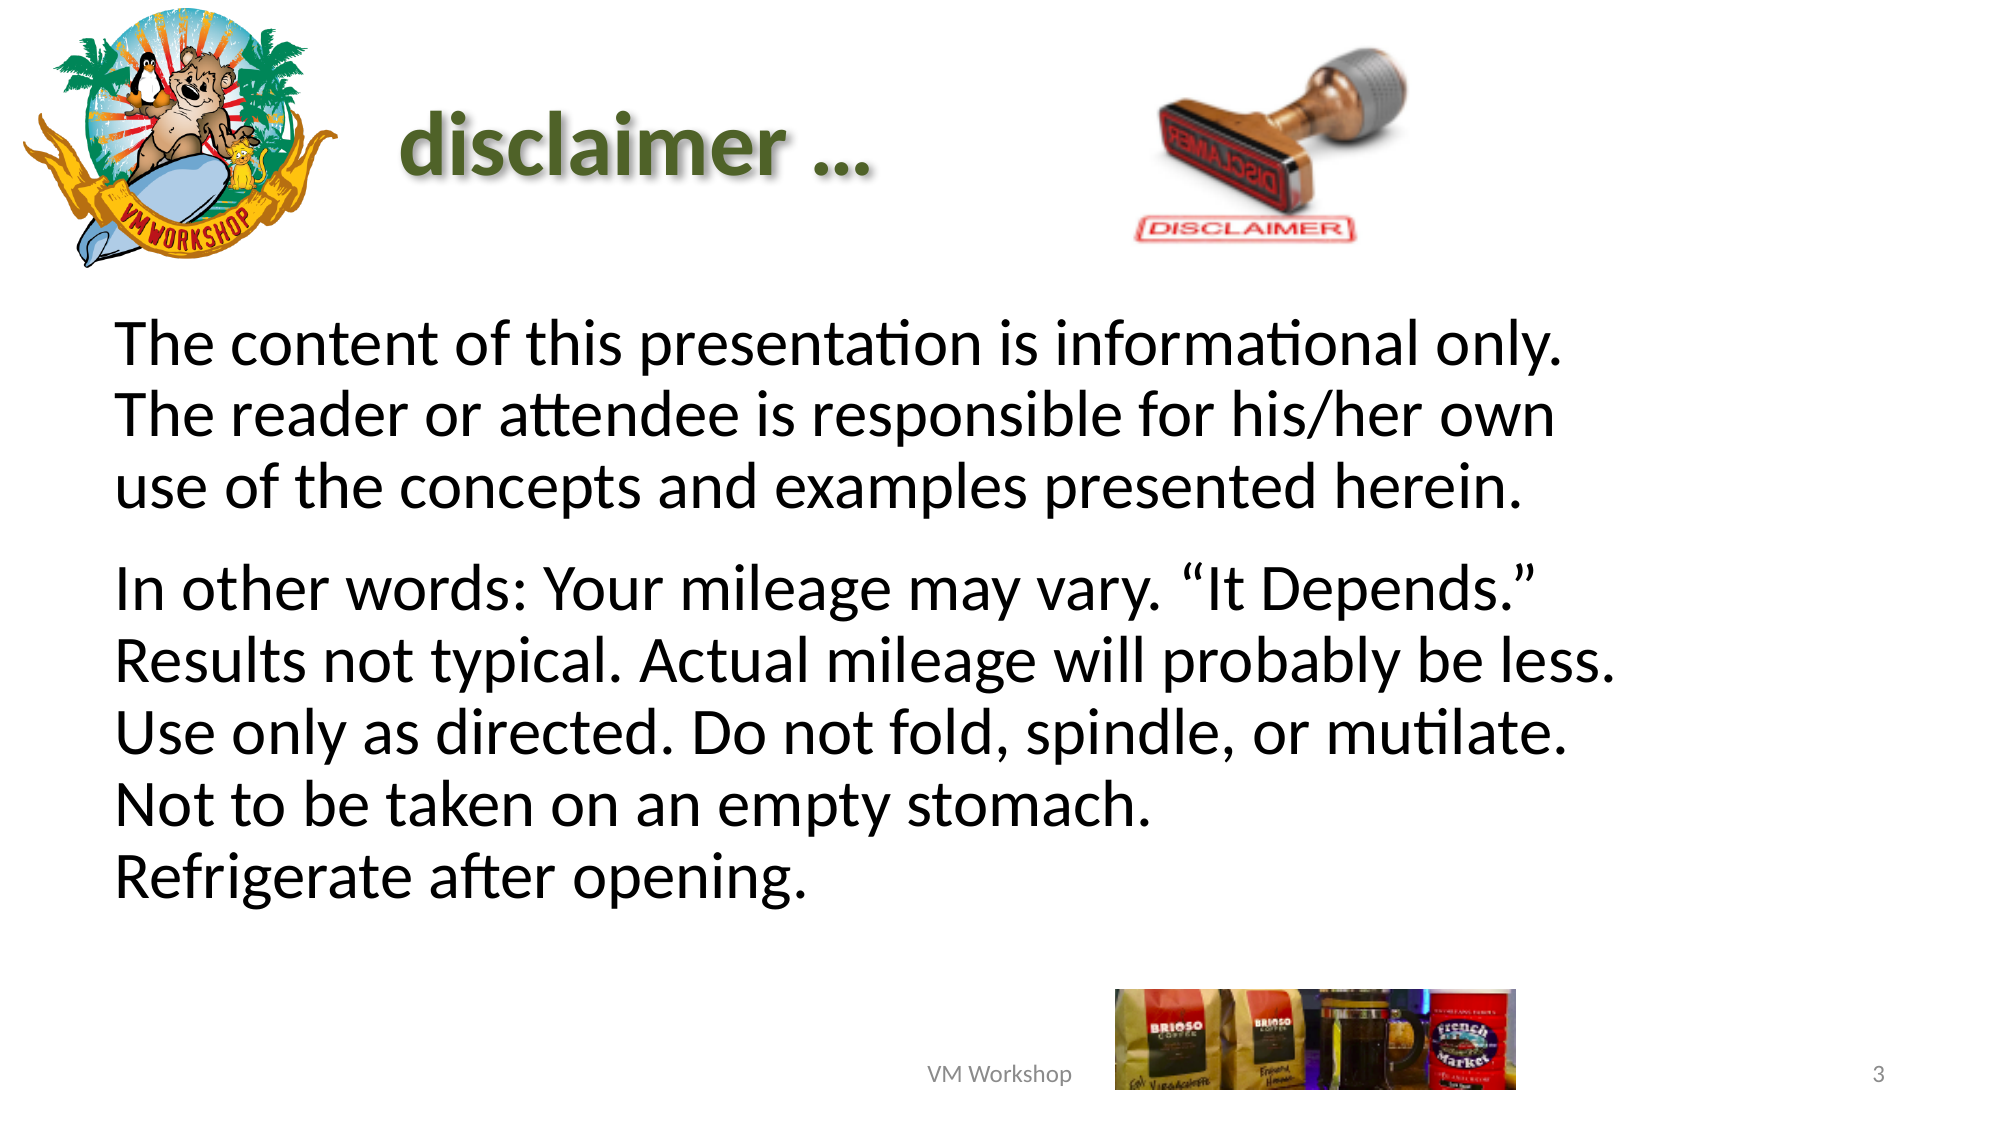

# disclaimer …
The content of this presentation is informational only.
The reader or attendee is responsible for his/her own
use of the concepts and examples presented herein.
In other words: Your mileage may vary. “It Depends.”
Results not typical. Actual mileage will probably be less.
Use only as directed. Do not fold, spindle, or mutilate.
Not to be taken on an empty stomach.
Refrigerate after opening.
VM Workshop
3